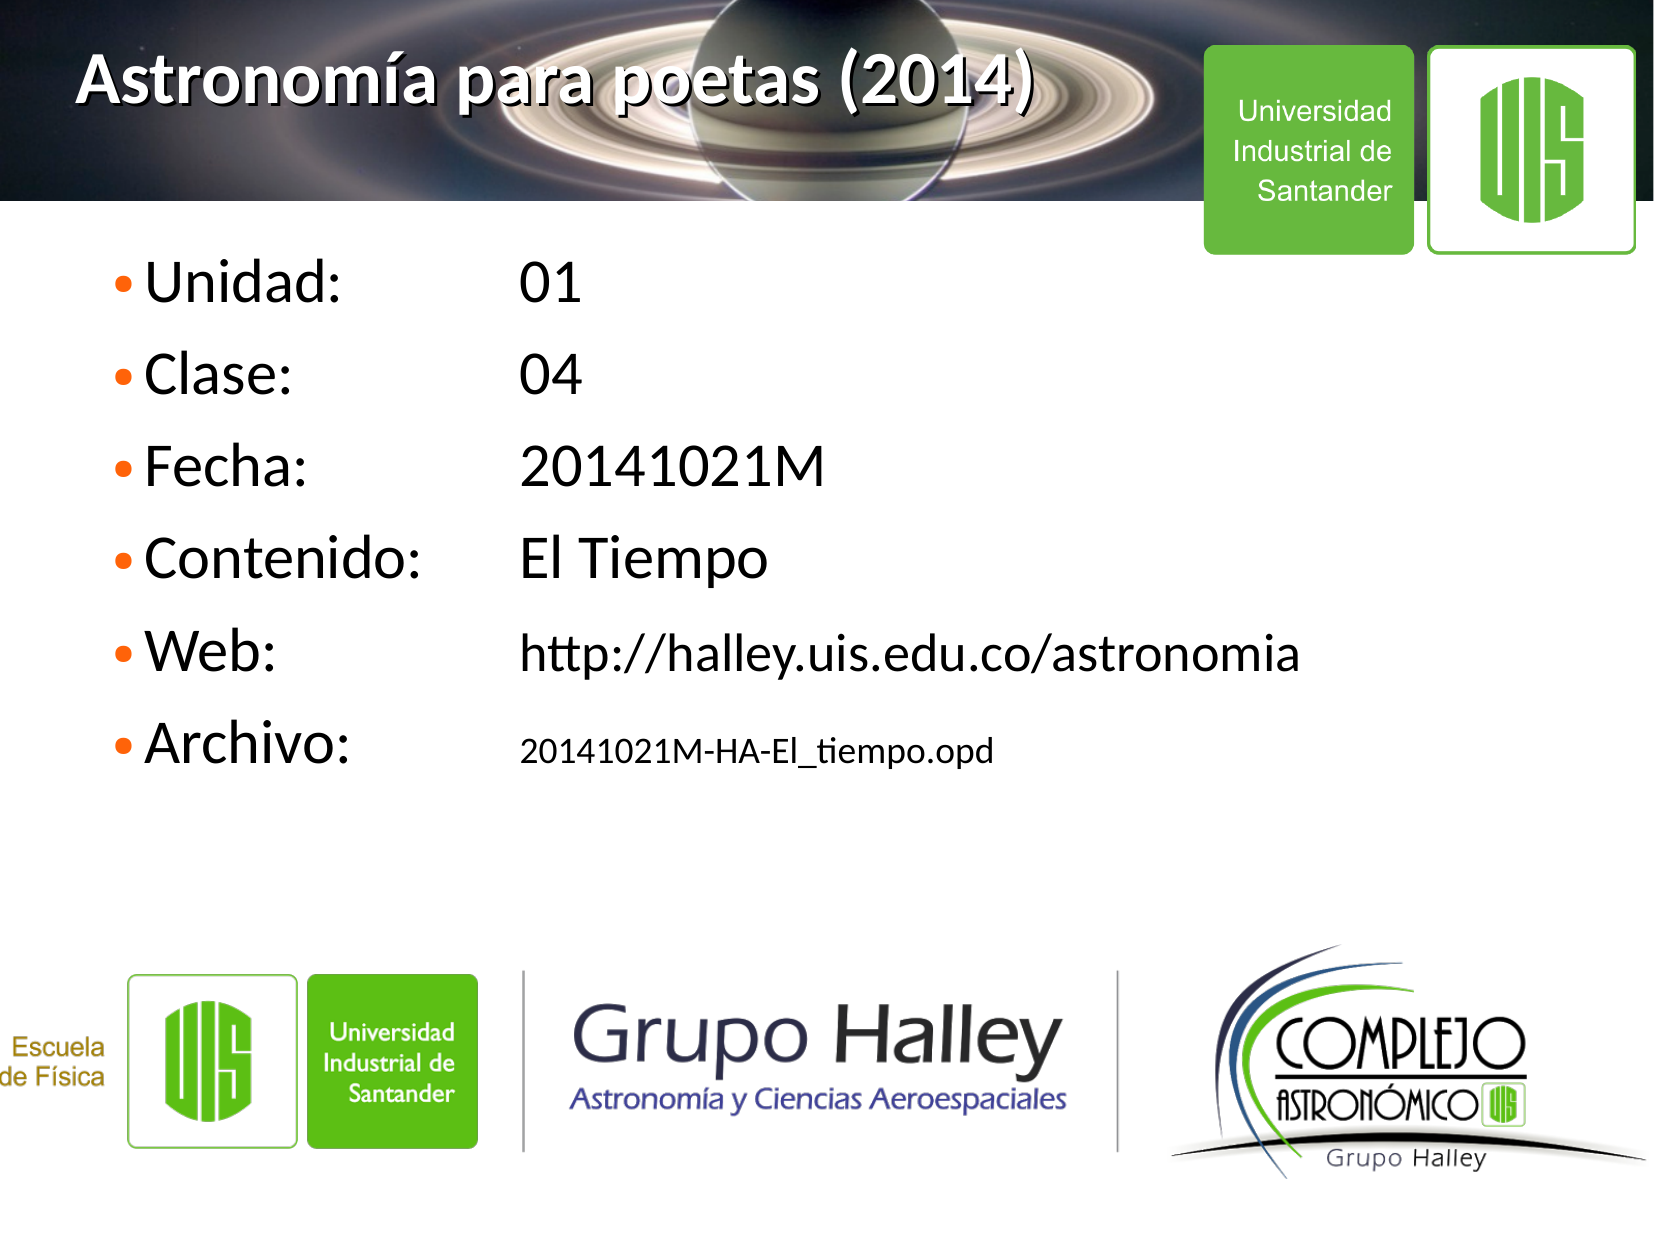

# Astronomía para poetas (2014)
Unidad:			01
Clase:				04
Fecha:			20141021M
Contenido:		El Tiempo
Web:				http://halley.uis.edu.co/astronomia
Archivo:			20141021M-HA-El_tiempo.opd